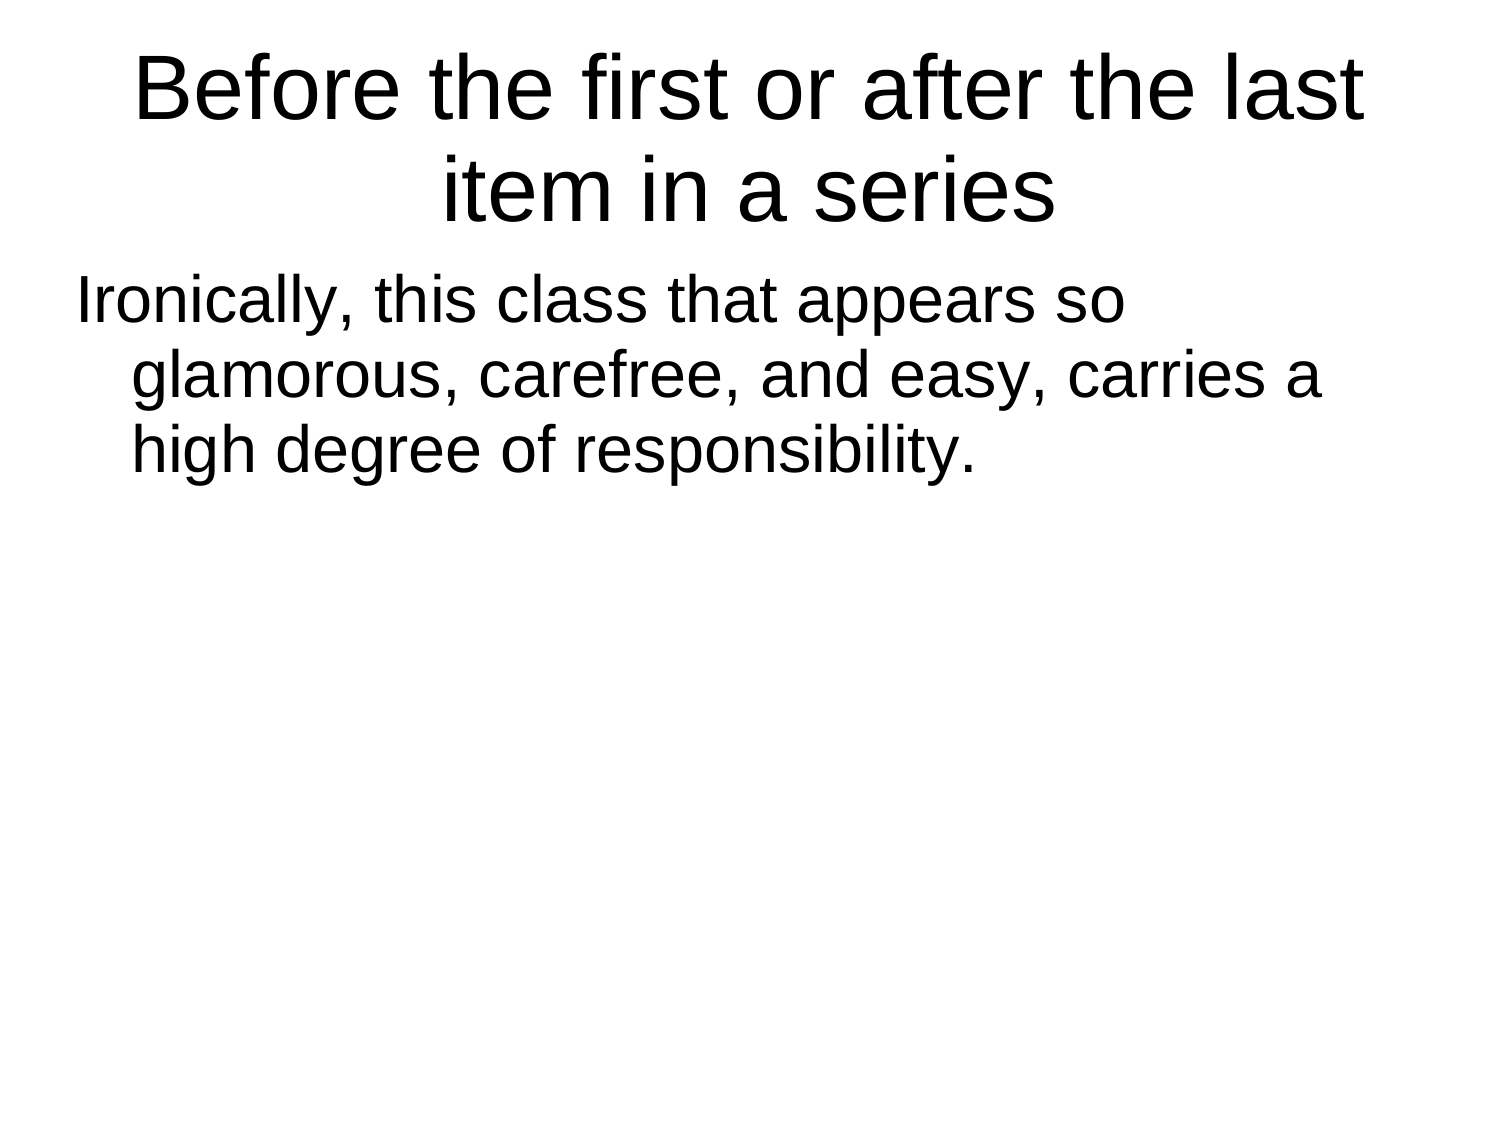

# Before the first or after the last item in a series
Ironically, this class that appears so glamorous, carefree, and easy, carries a high degree of responsibility.